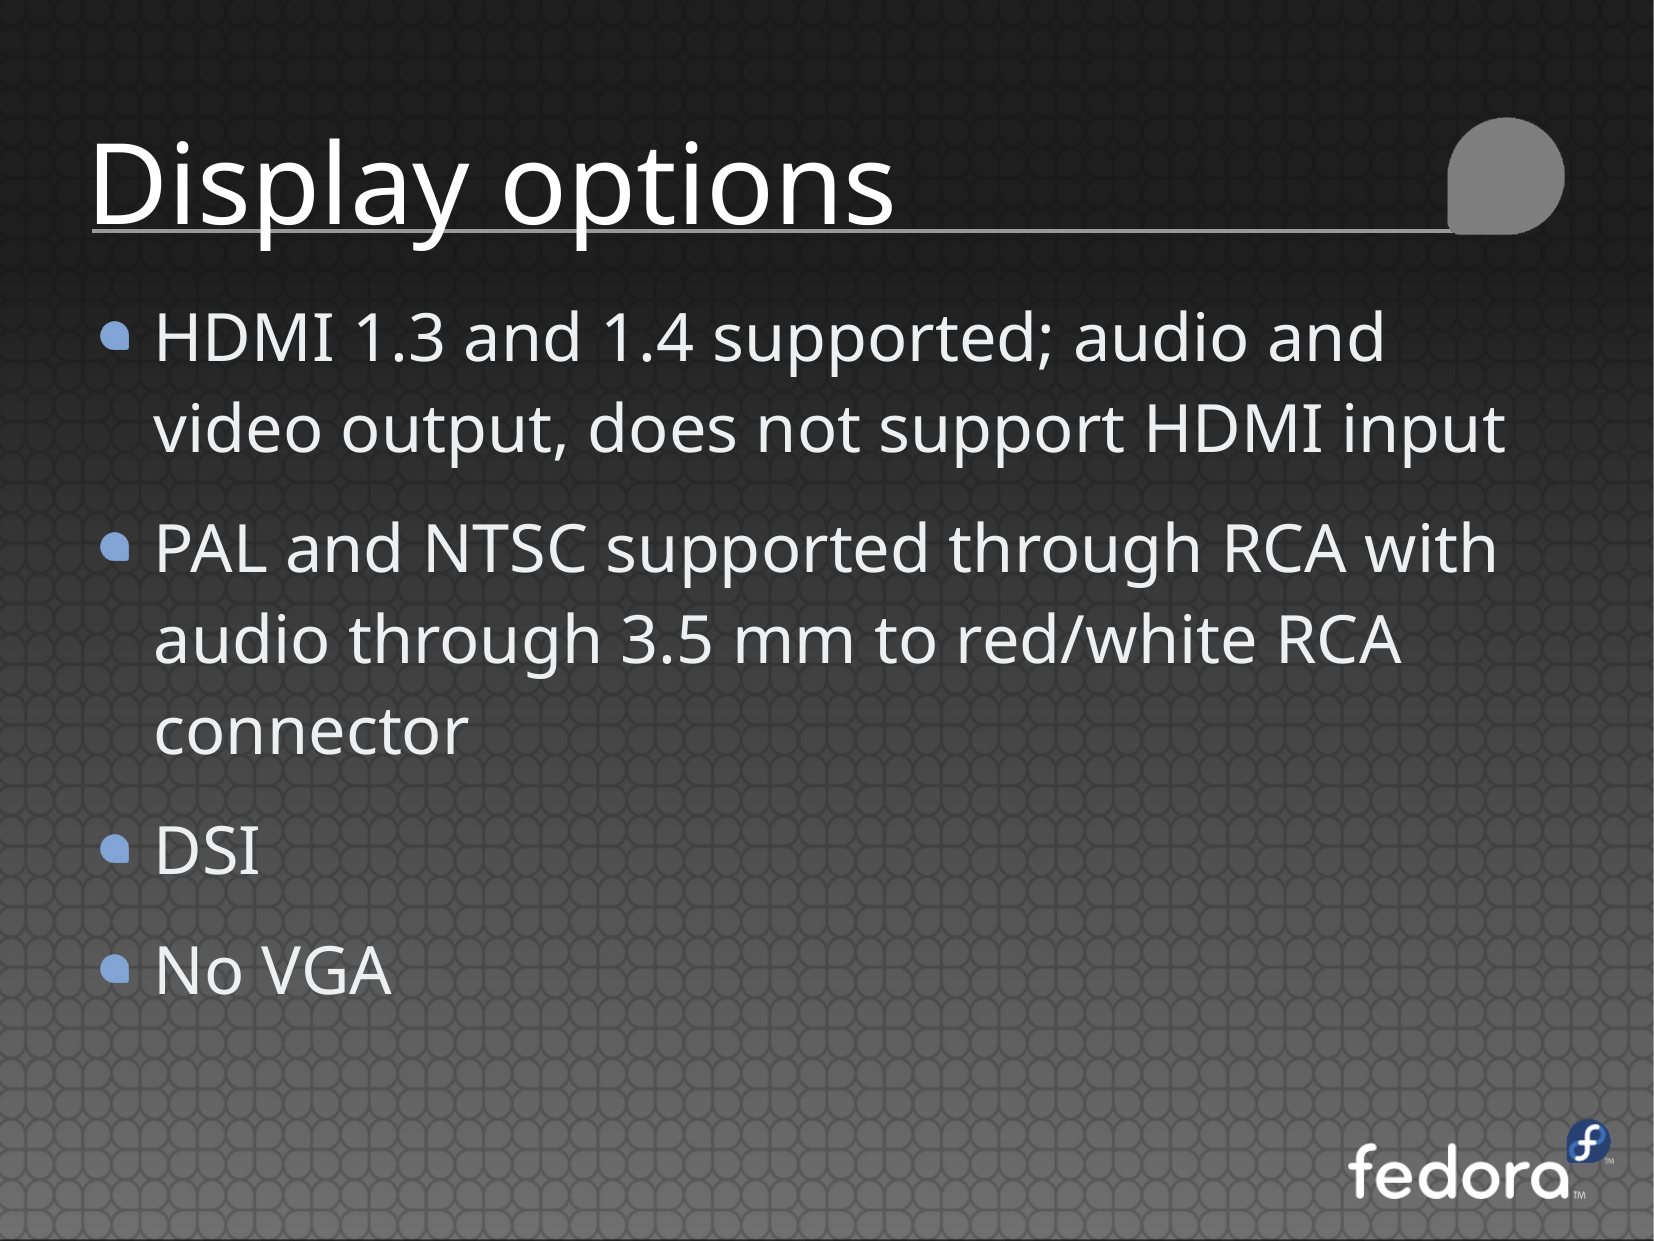

# Display options
HDMI 1.3 and 1.4 supported; audio and video output, does not support HDMI input
PAL and NTSC supported through RCA with audio through 3.5 mm to red/white RCA connector
DSI
No VGA